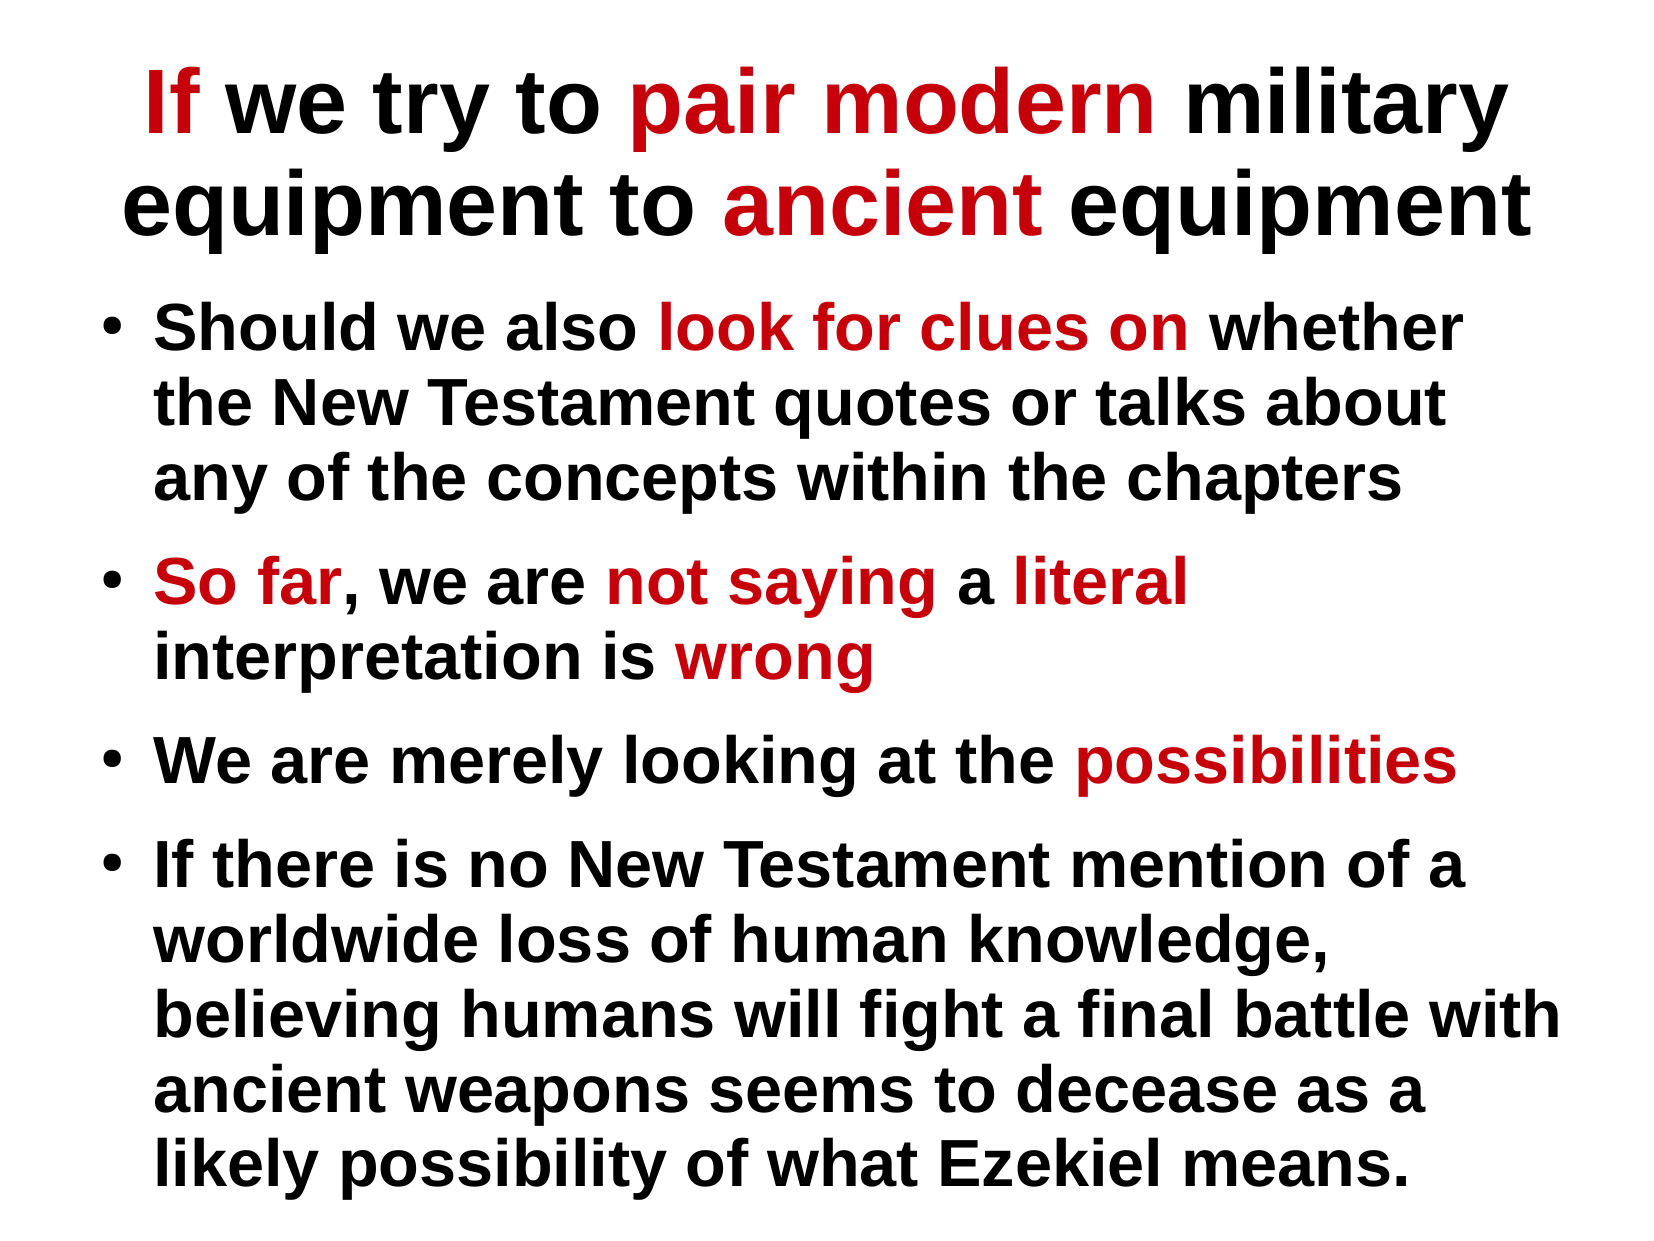

# If we try to pair modern military equipment to ancient equipment
Should we also look for clues on whether the New Testament quotes or talks about any of the concepts within the chapters
So far, we are not saying a literal interpretation is wrong
We are merely looking at the possibilities
If there is no New Testament mention of a worldwide loss of human knowledge, believing humans will fight a final battle with ancient weapons seems to decease as a likely possibility of what Ezekiel means.